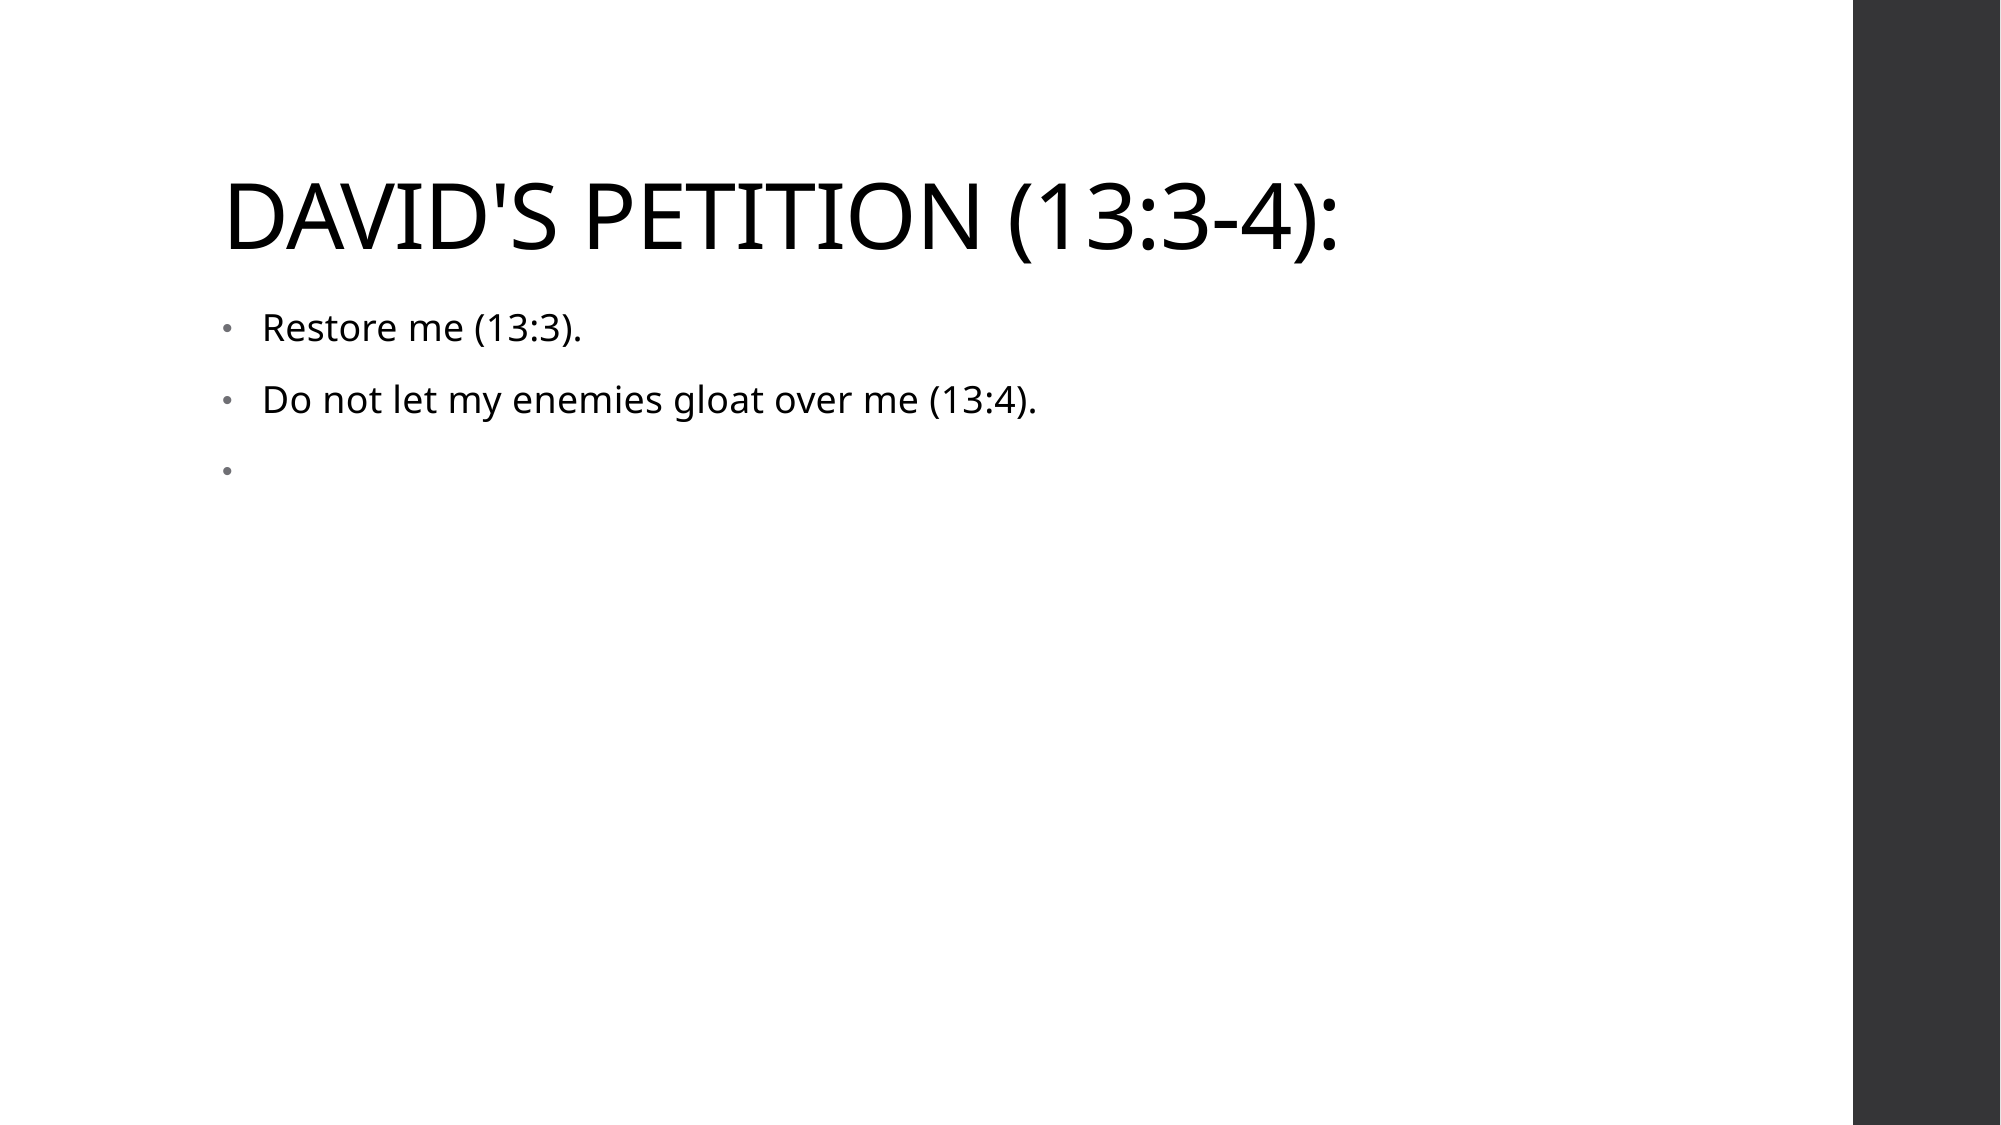

# DAVID'S PETITION (13:3-4):
 Restore me (13:3).
 Do not let my enemies gloat over me (13:4).